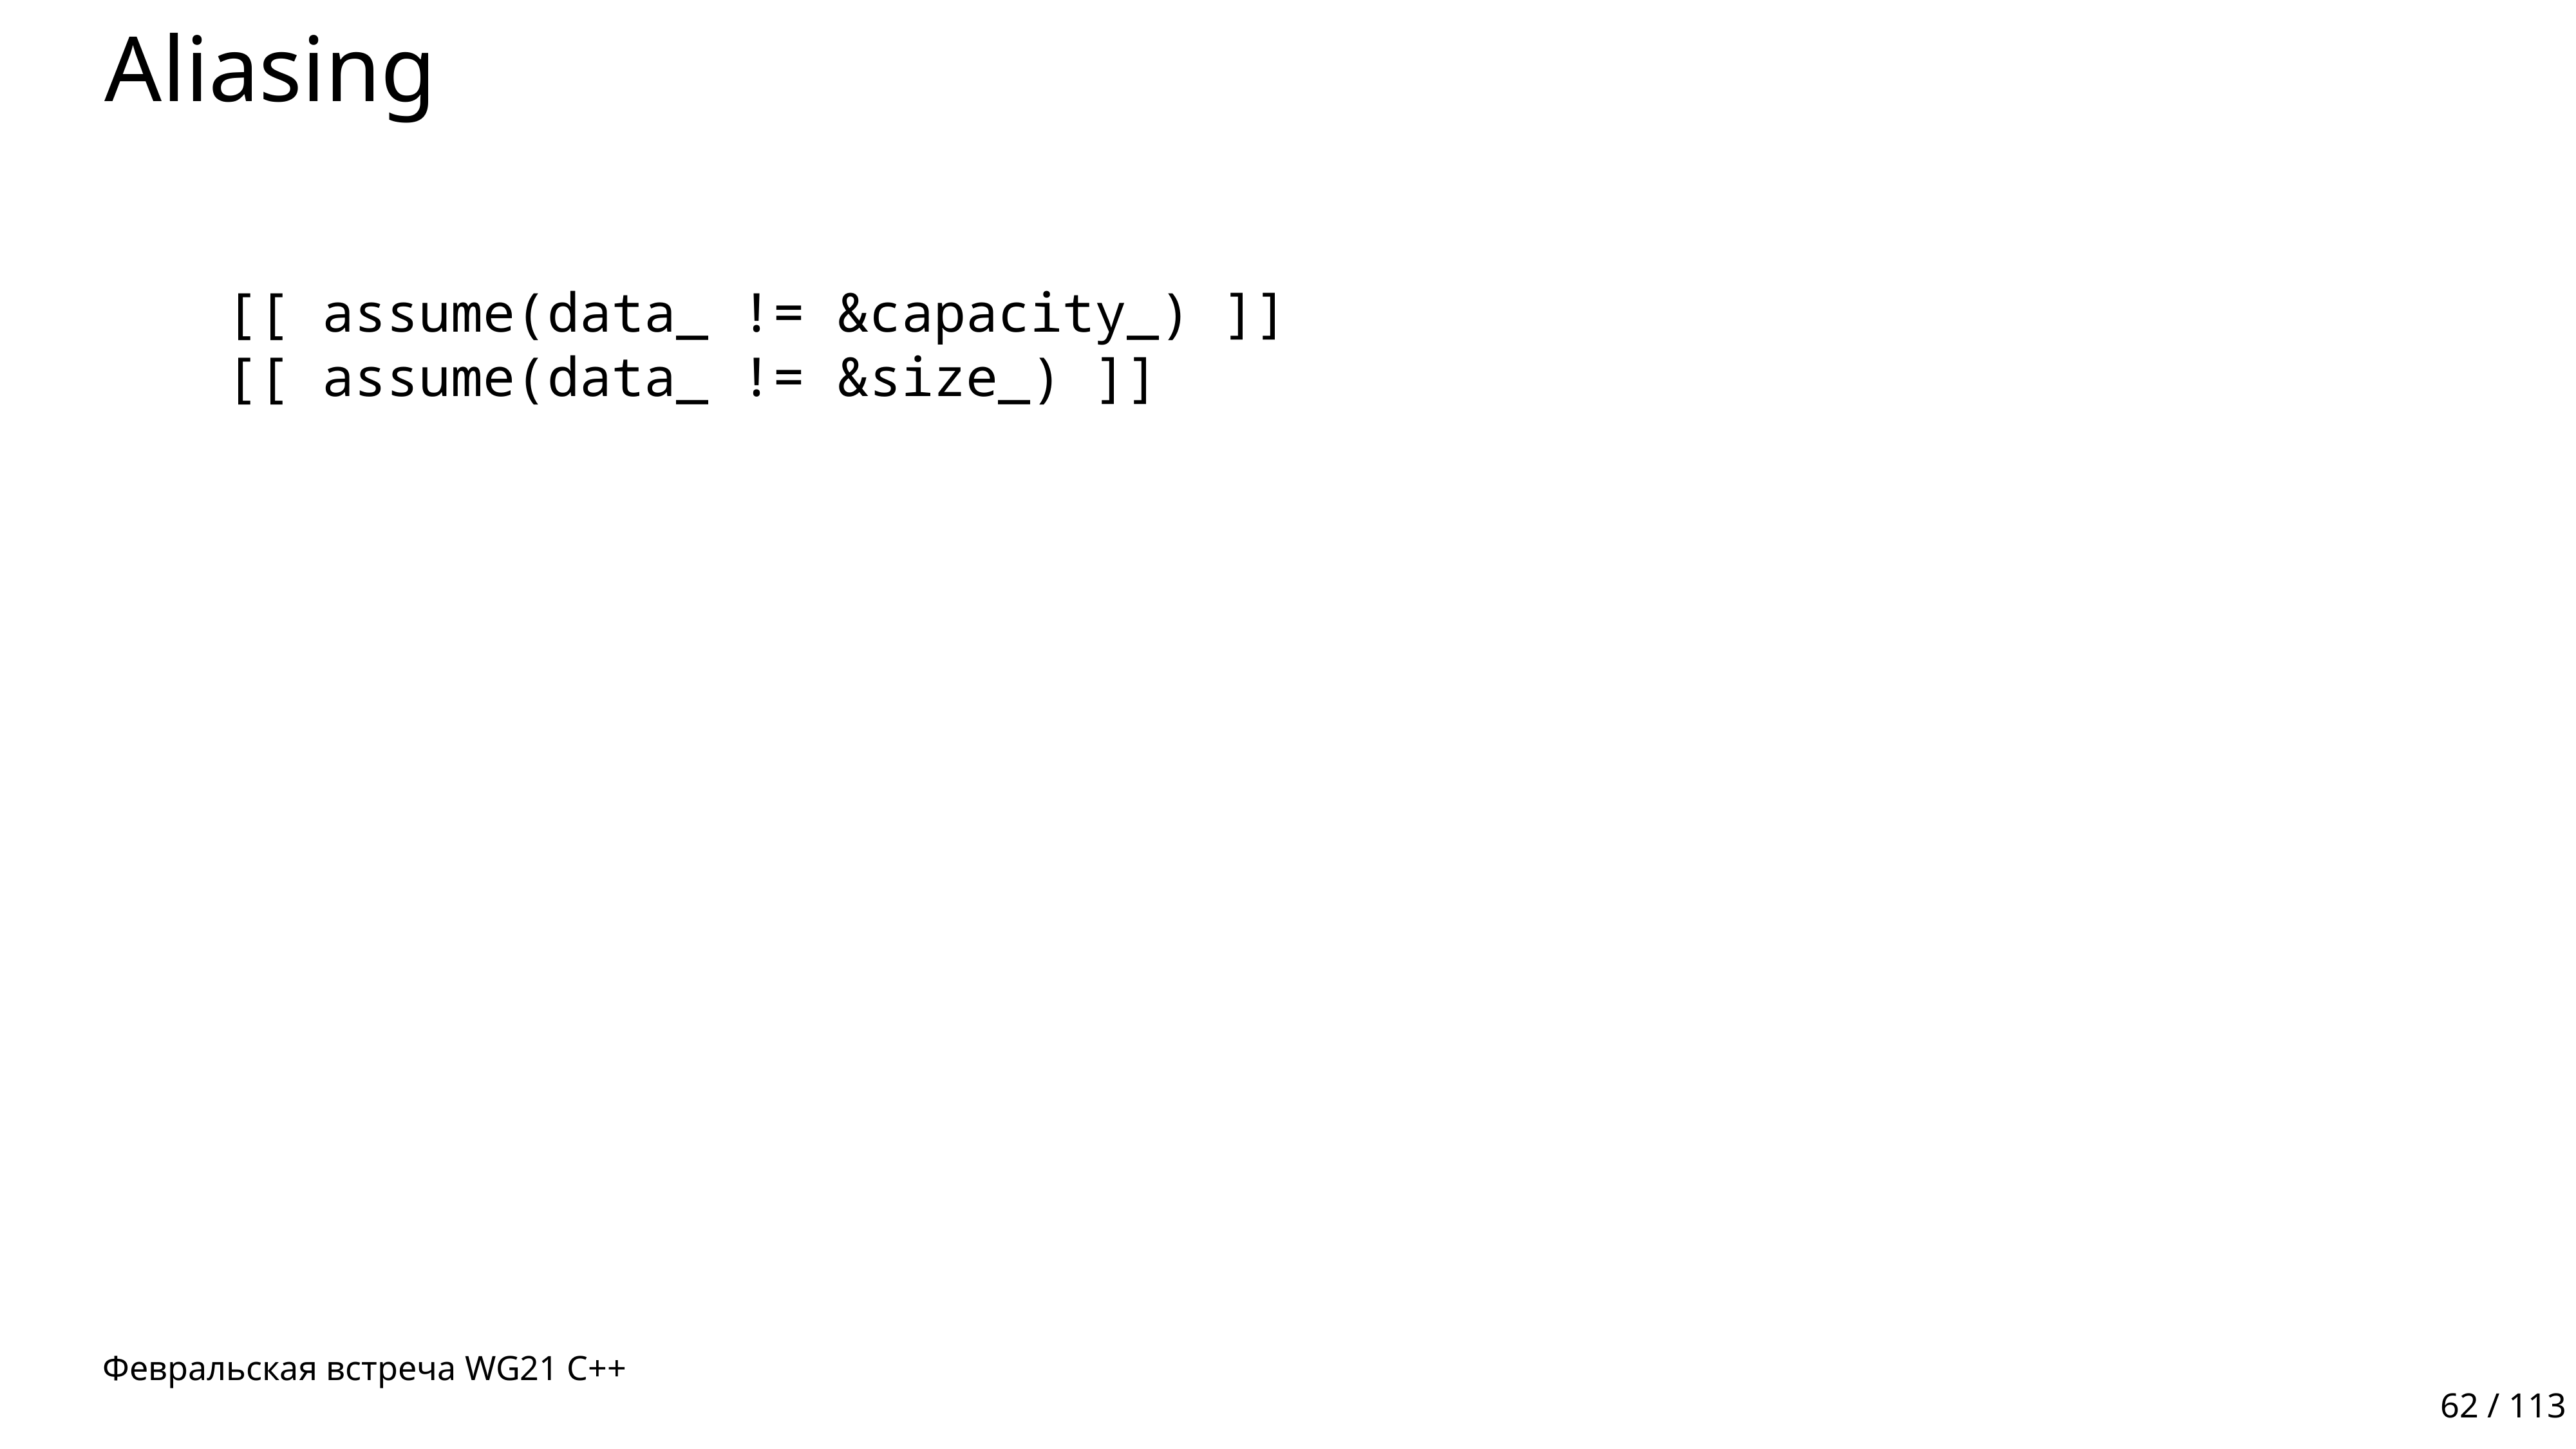

# Aliasing
 [[ assume(data_ != &capacity_) ]]
 [[ assume(data_ != &size_) ]]
Февральская встреча WG21 C++